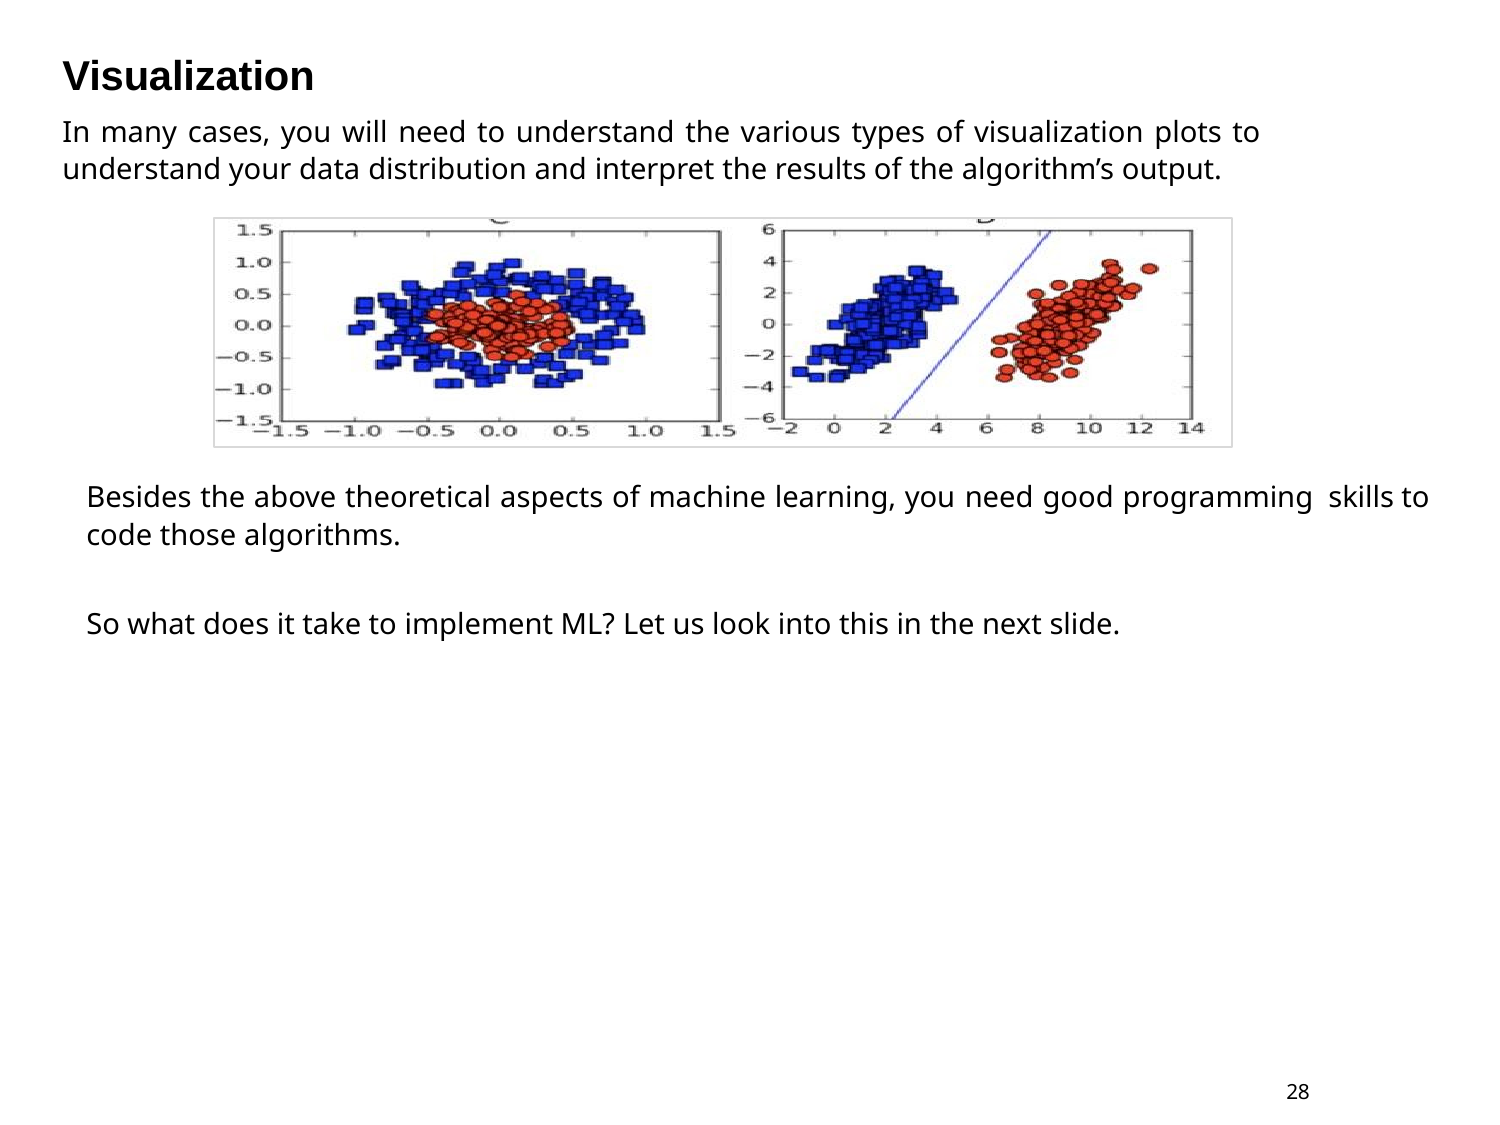

Visualization
In many cases, you will need to understand the various types of visualization plots to understand your data distribution and interpret the results of the algorithm’s output.
Besides the above theoretical aspects of machine learning, you need good programming skills to code those algorithms.
So what does it take to implement ML? Let us look into this in the next slide.
28